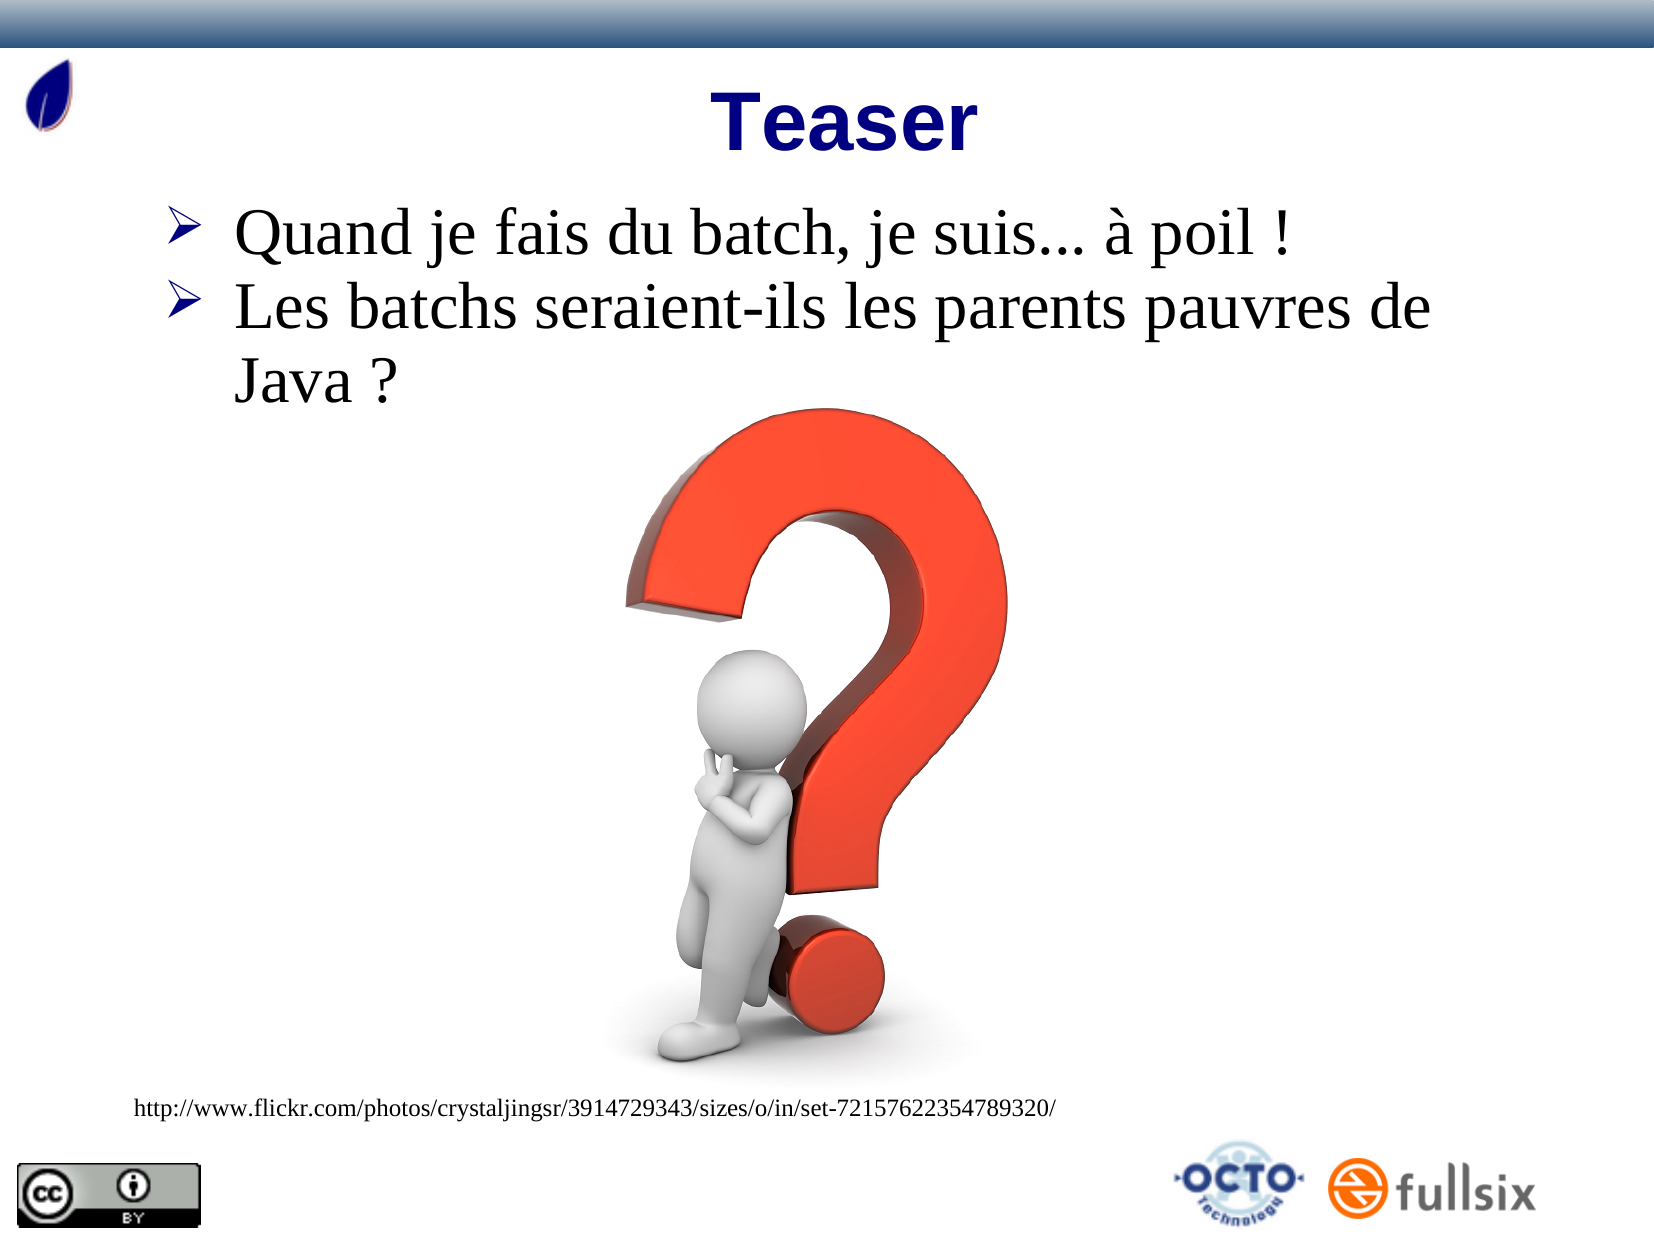

# Teaser
Quand je fais du batch, je suis... à poil !
Les batchs seraient-ils les parents pauvres de Java ?
http://www.flickr.com/photos/crystaljingsr/3914729343/sizes/o/in/set-72157622354789320/